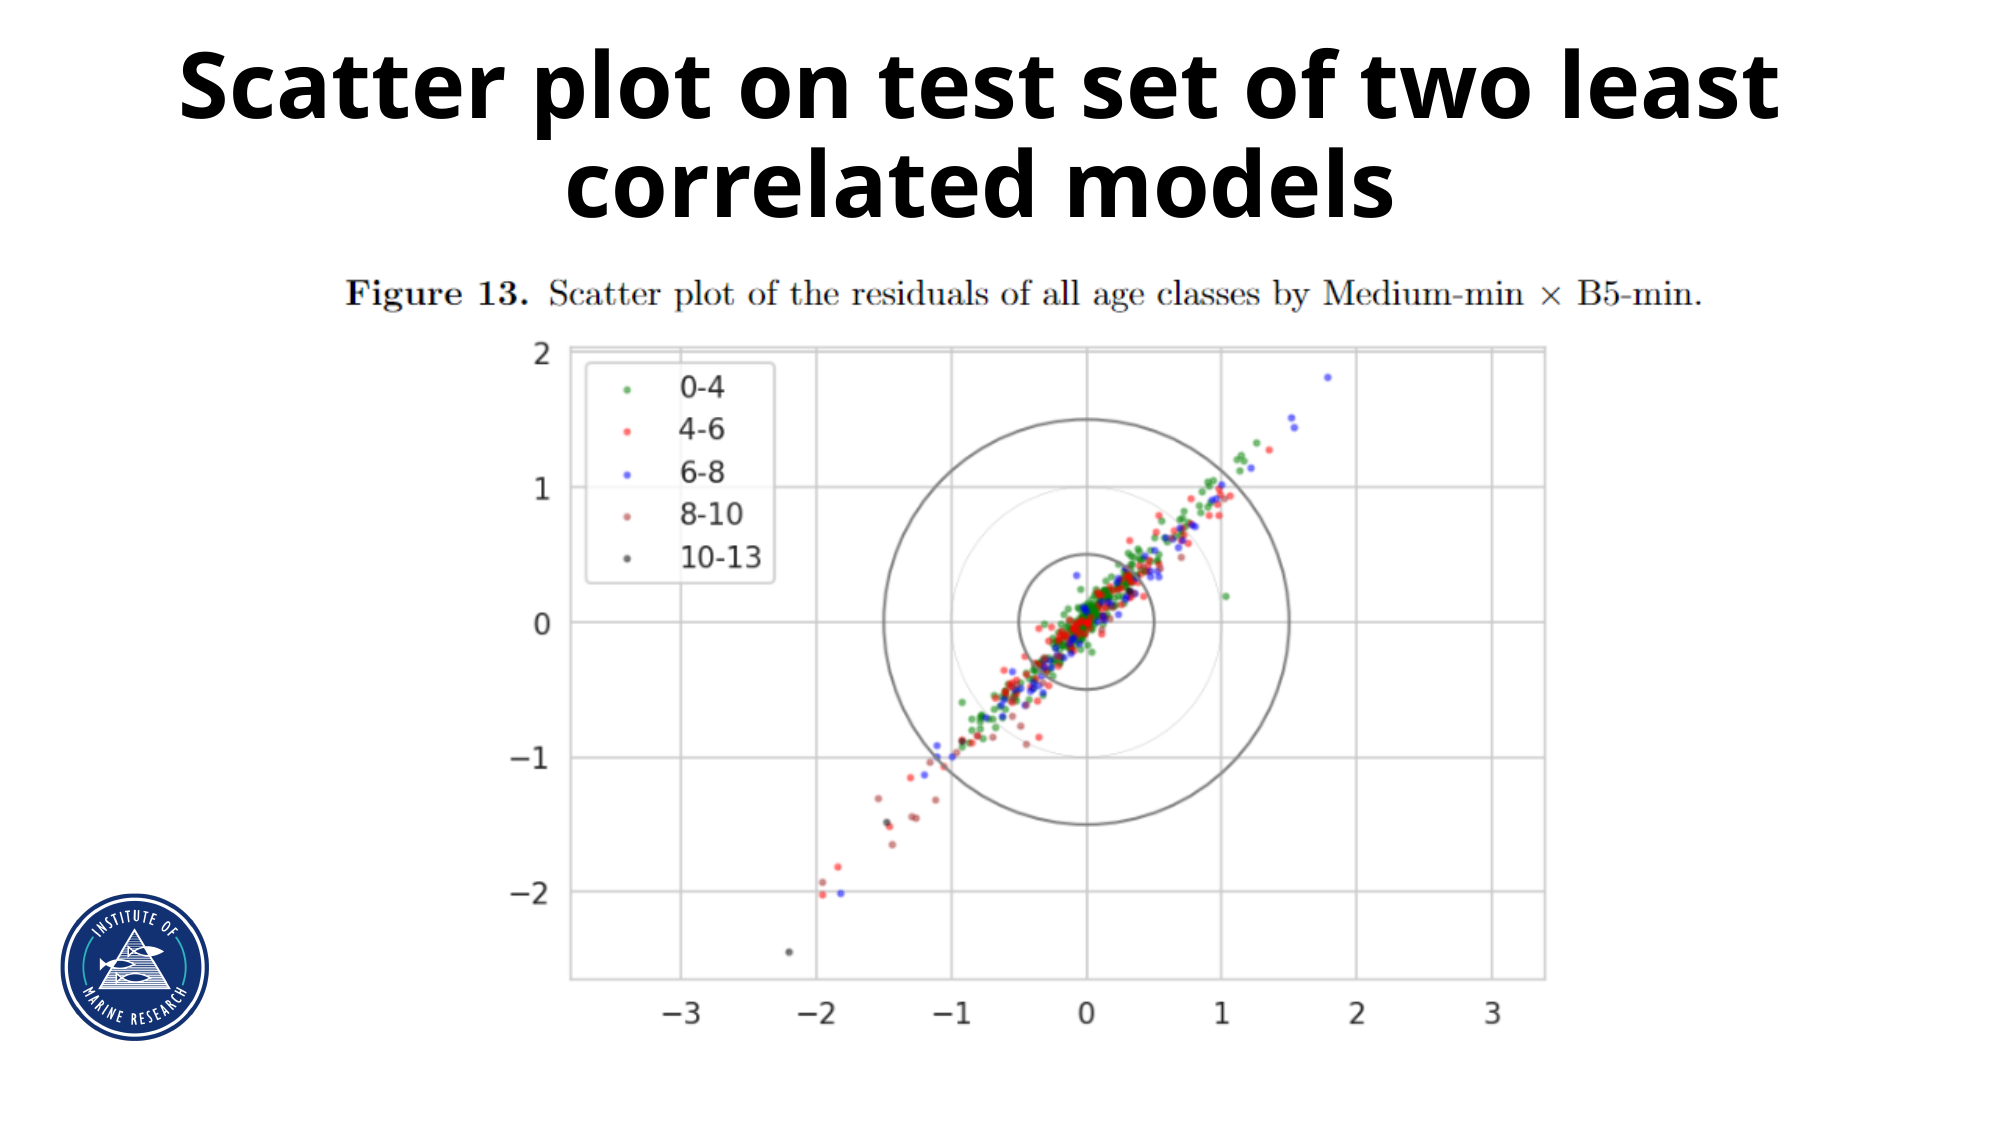

Scatter plot on test set of two least correlated models
#